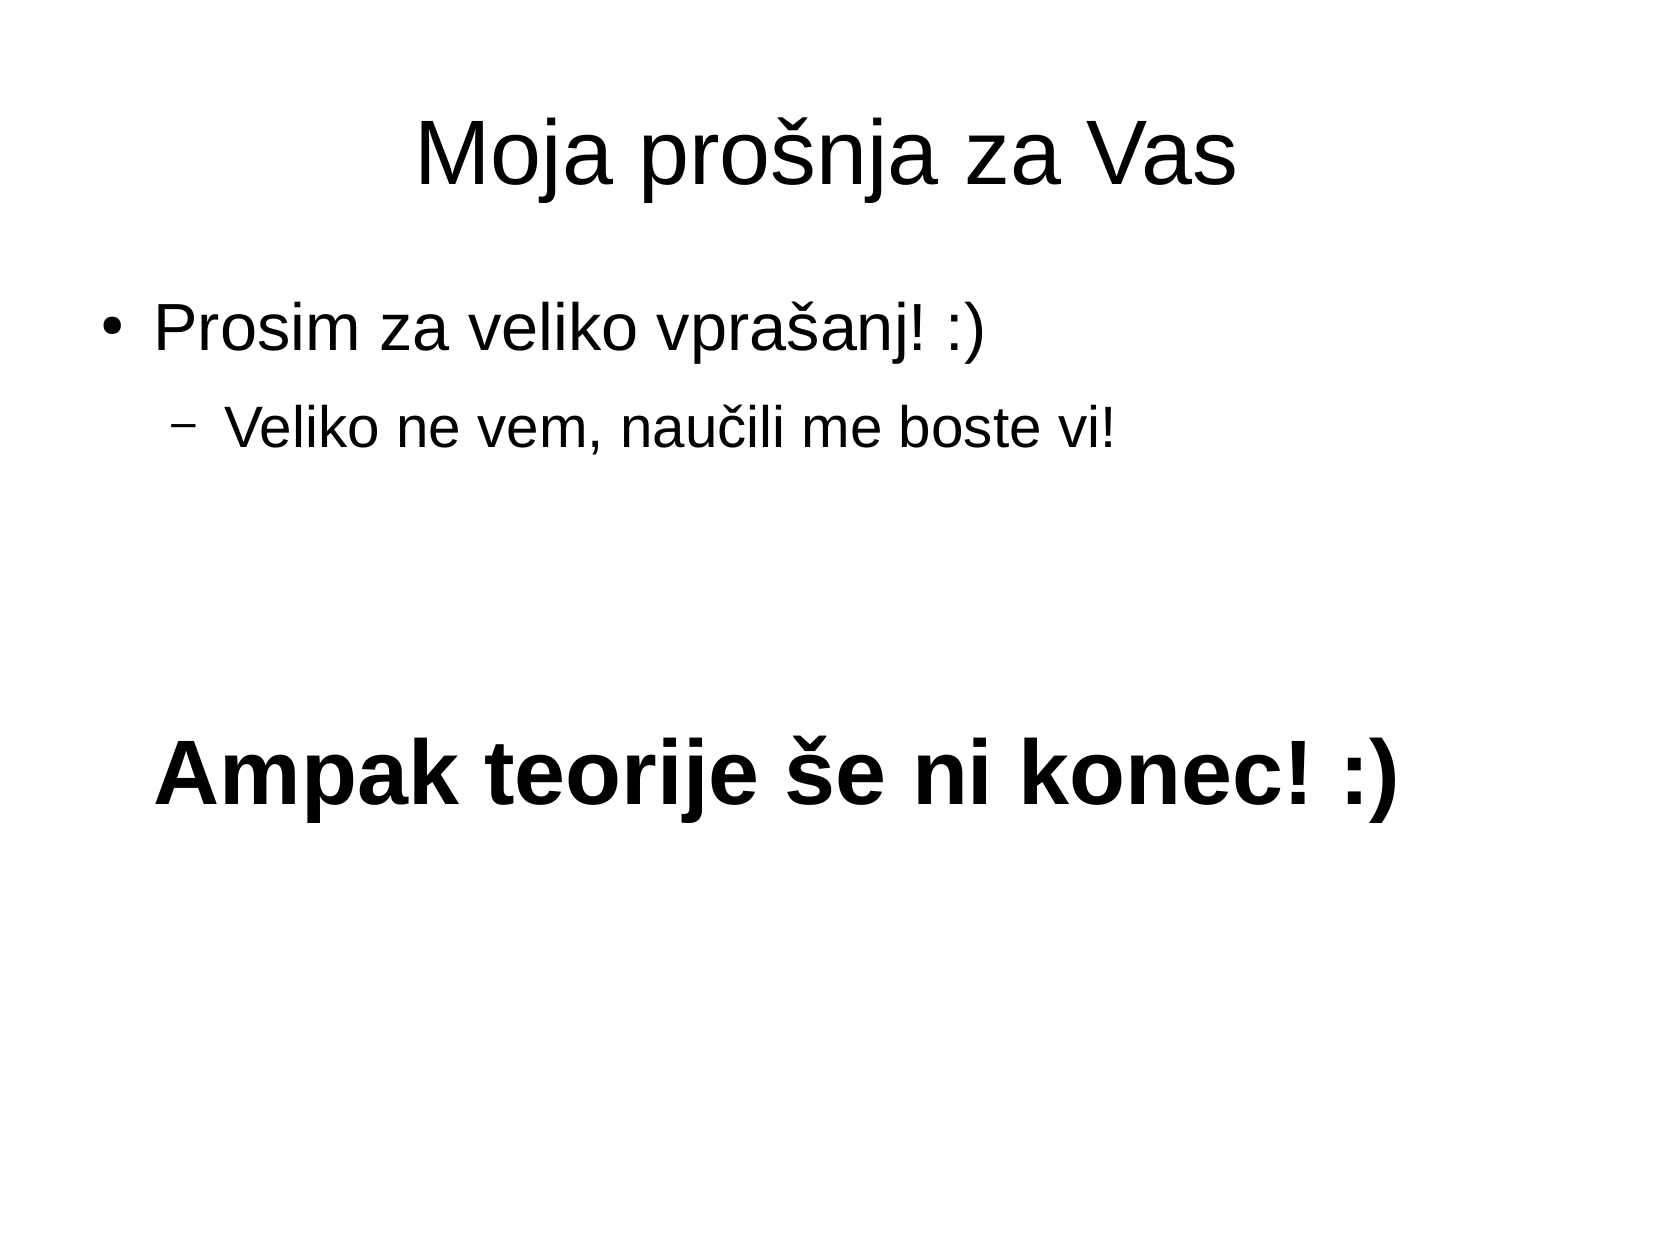

# Moja prošnja za Vas
Prosim za veliko vprašanj! :)
Veliko ne vem, naučili me boste vi!
Ampak teorije še ni konec! :)